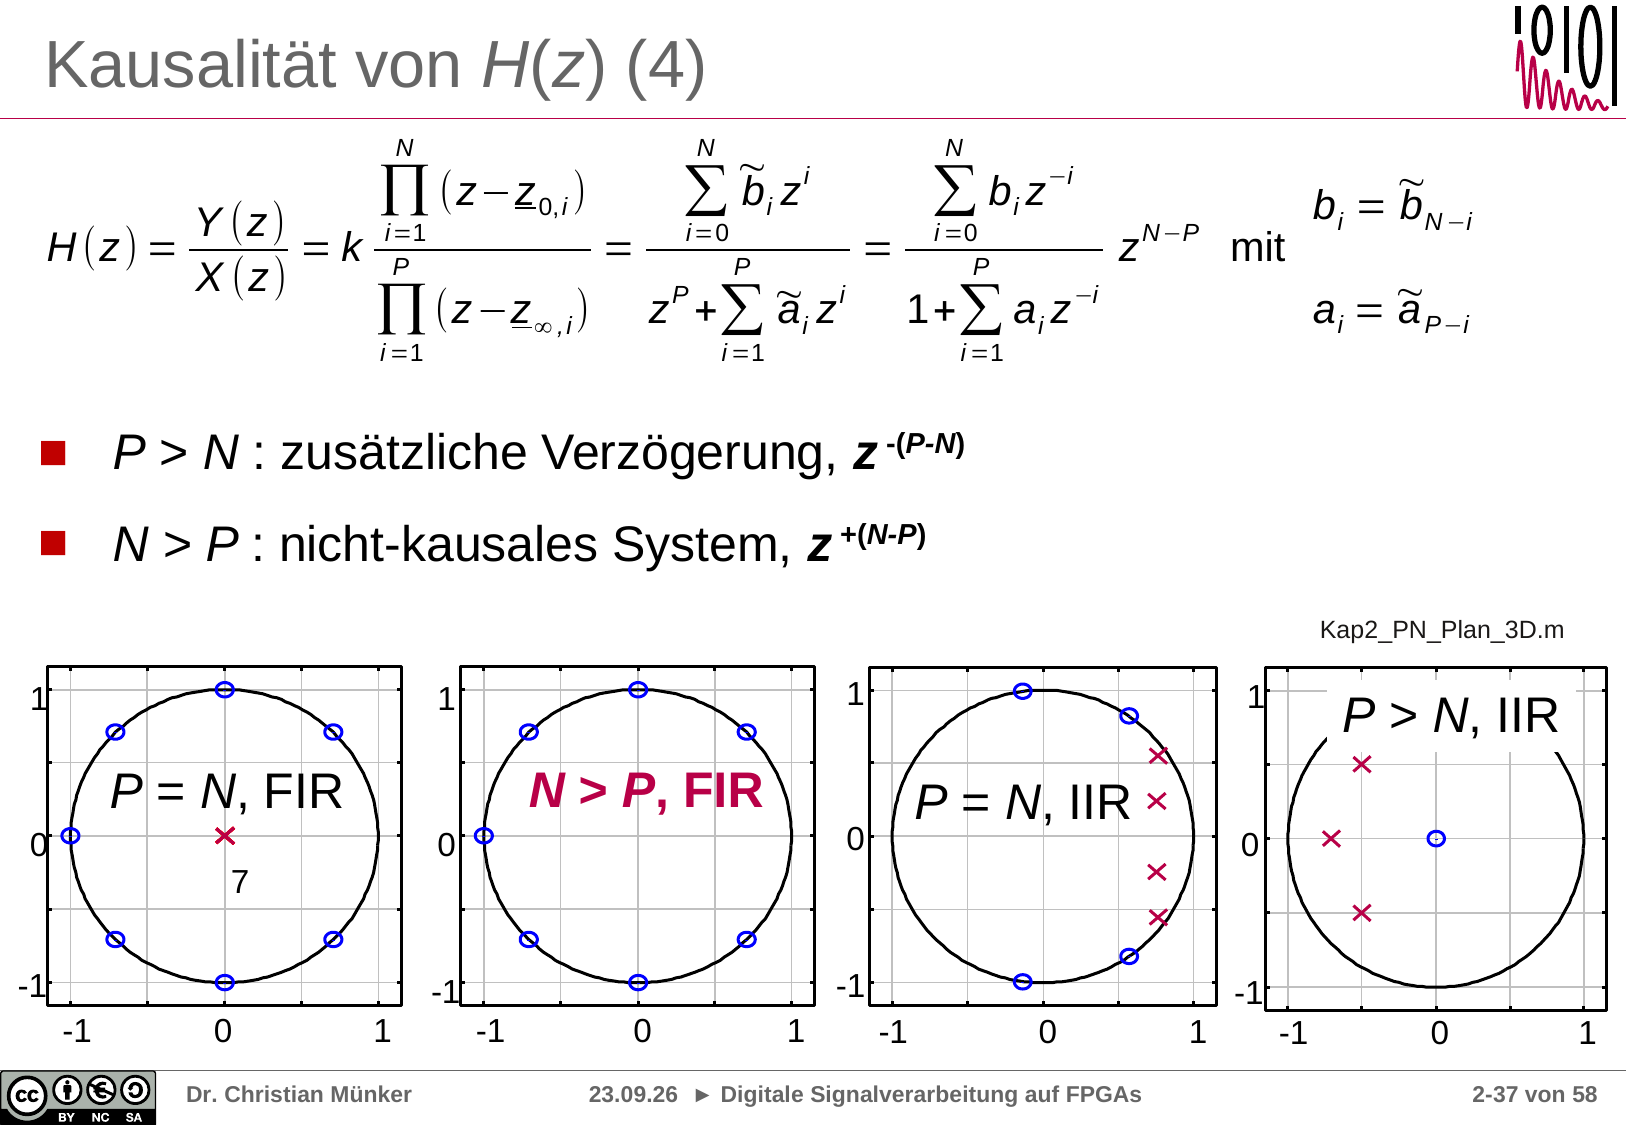

# Kausalität von H(z) (4)
	P > N : zusätzliche Verzögerung, z -(P-N)
 	N > P : nicht-kausales System, z +(N-P)
Kap2_PN_Plan_3D.m
1
P = N, FIR
0
 7
-1
-1
0
1
1
N > P, FIR
0
-1
-1
0
1
1
P = N, IIR
0
-1
-1
0
1
1
P > N, IIR
0
-1
-1
0
1